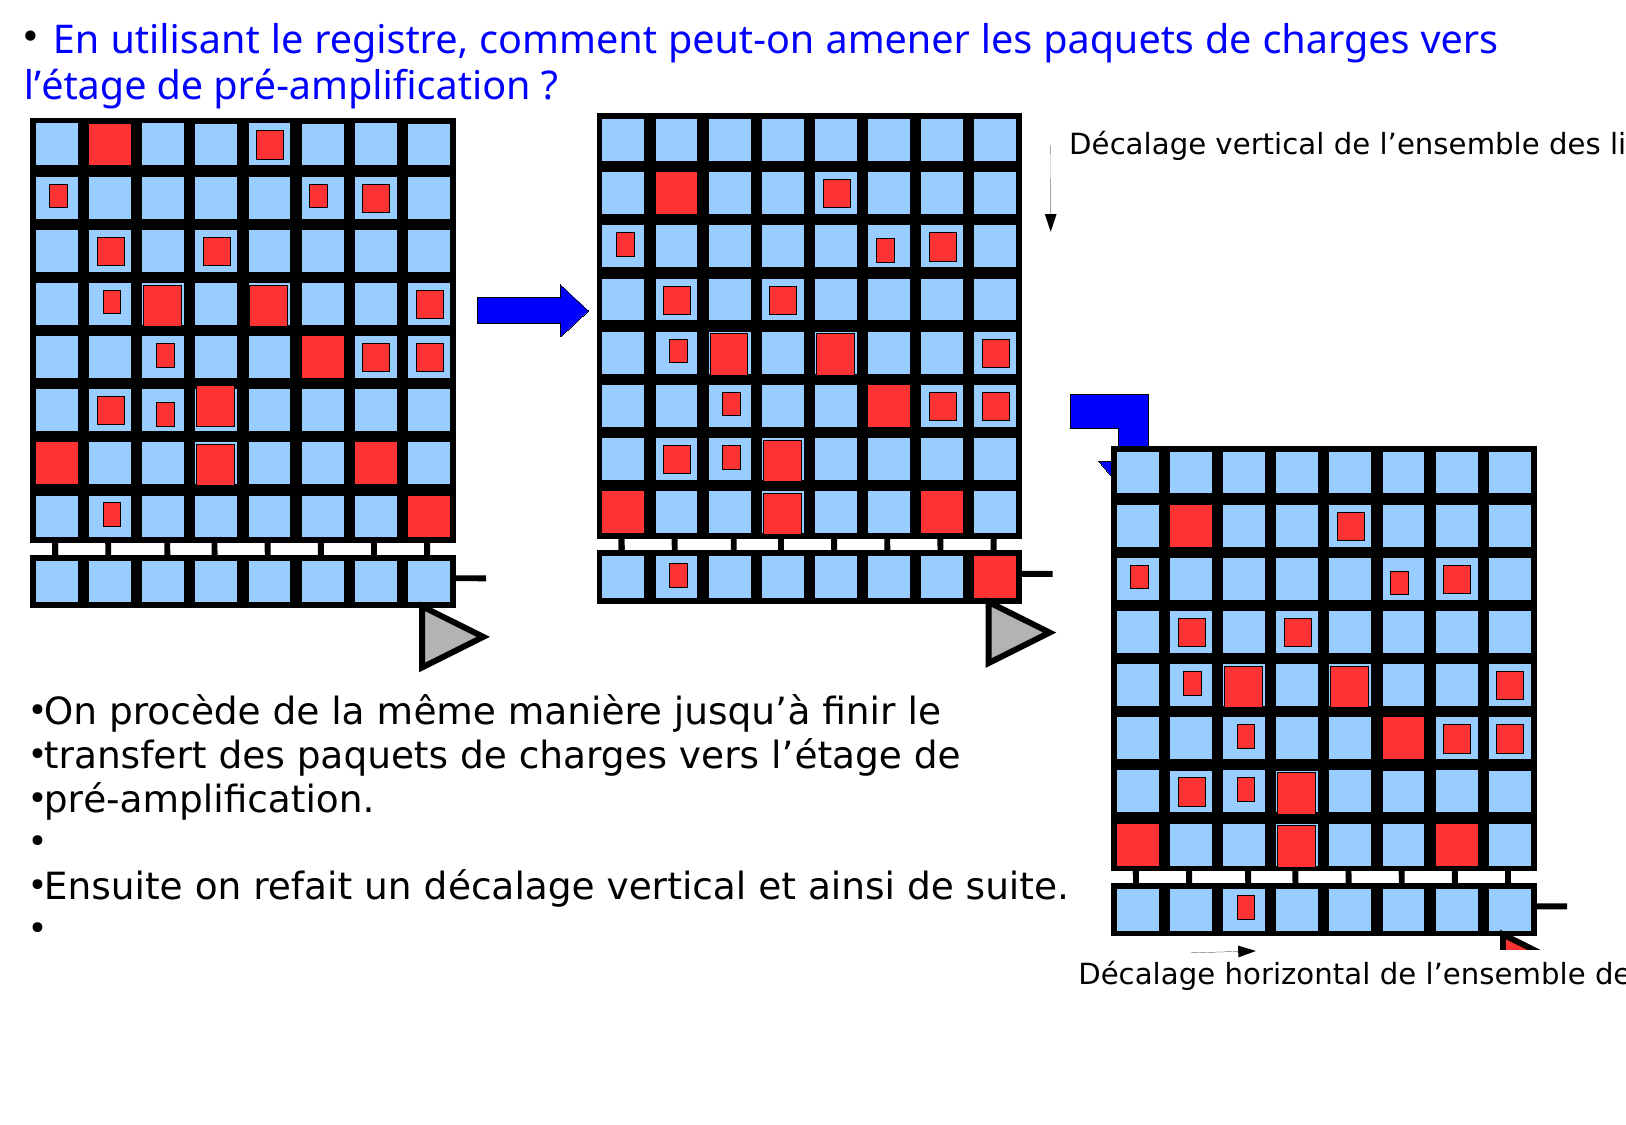

En utilisant le registre, comment peut-on amener les paquets de charges vers l’étage de pré-amplification ?
Décalage vertical de l’ensemble des lignes de charges d’un cran vers le bas
On procède de la même manière jusqu’à finir le
transfert des paquets de charges vers l’étage de
pré-amplification.
Ensuite on refait un décalage vertical et ainsi de suite.
Décalage horizontal de l’ensemble de la ligne de charges dans le registre d’un cran vers la droite
23